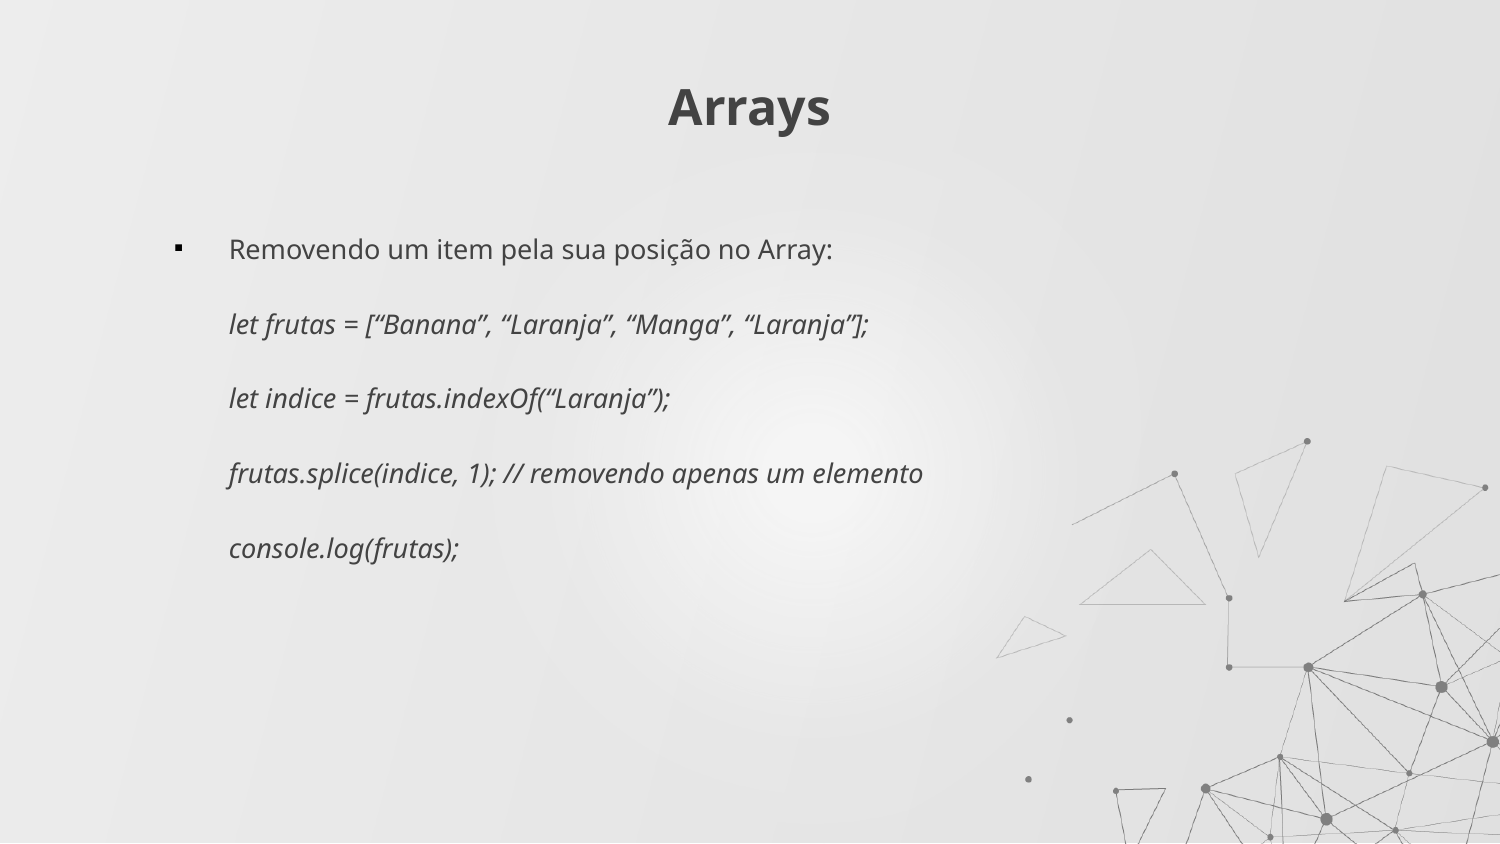

Arrays
# Removendo um item pela sua posição no Array:
let frutas = [“Banana”, “Laranja”, “Manga”, “Laranja”];
let indice = frutas.indexOf(“Laranja”);
frutas.splice(indice, 1); // removendo apenas um elemento
console.log(frutas);